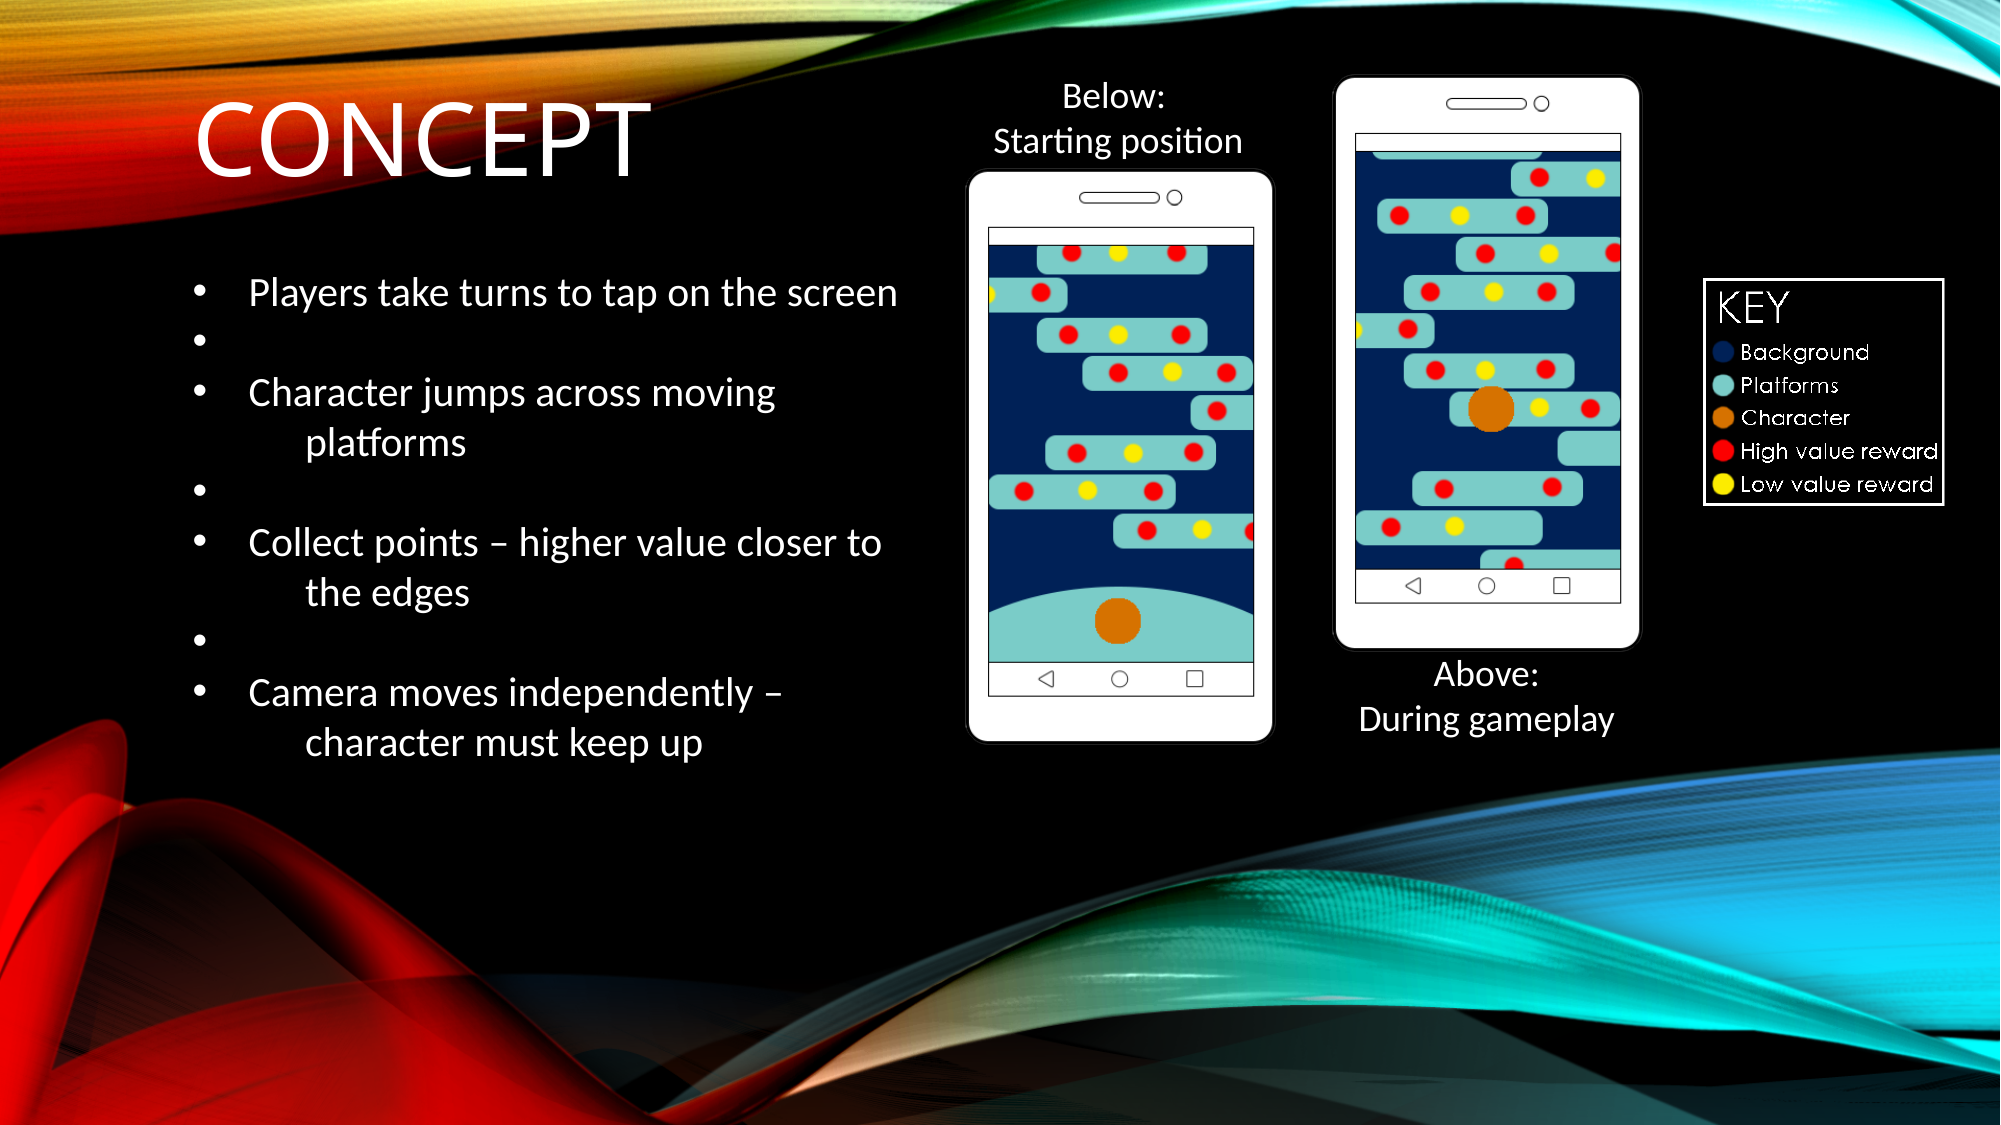

# Concept
Below:
Starting position
Players take turns to tap on the screen
Character jumps across moving platforms
Collect points – higher value closer to the edges
Camera moves independently – character must keep up
Above:
During gameplay